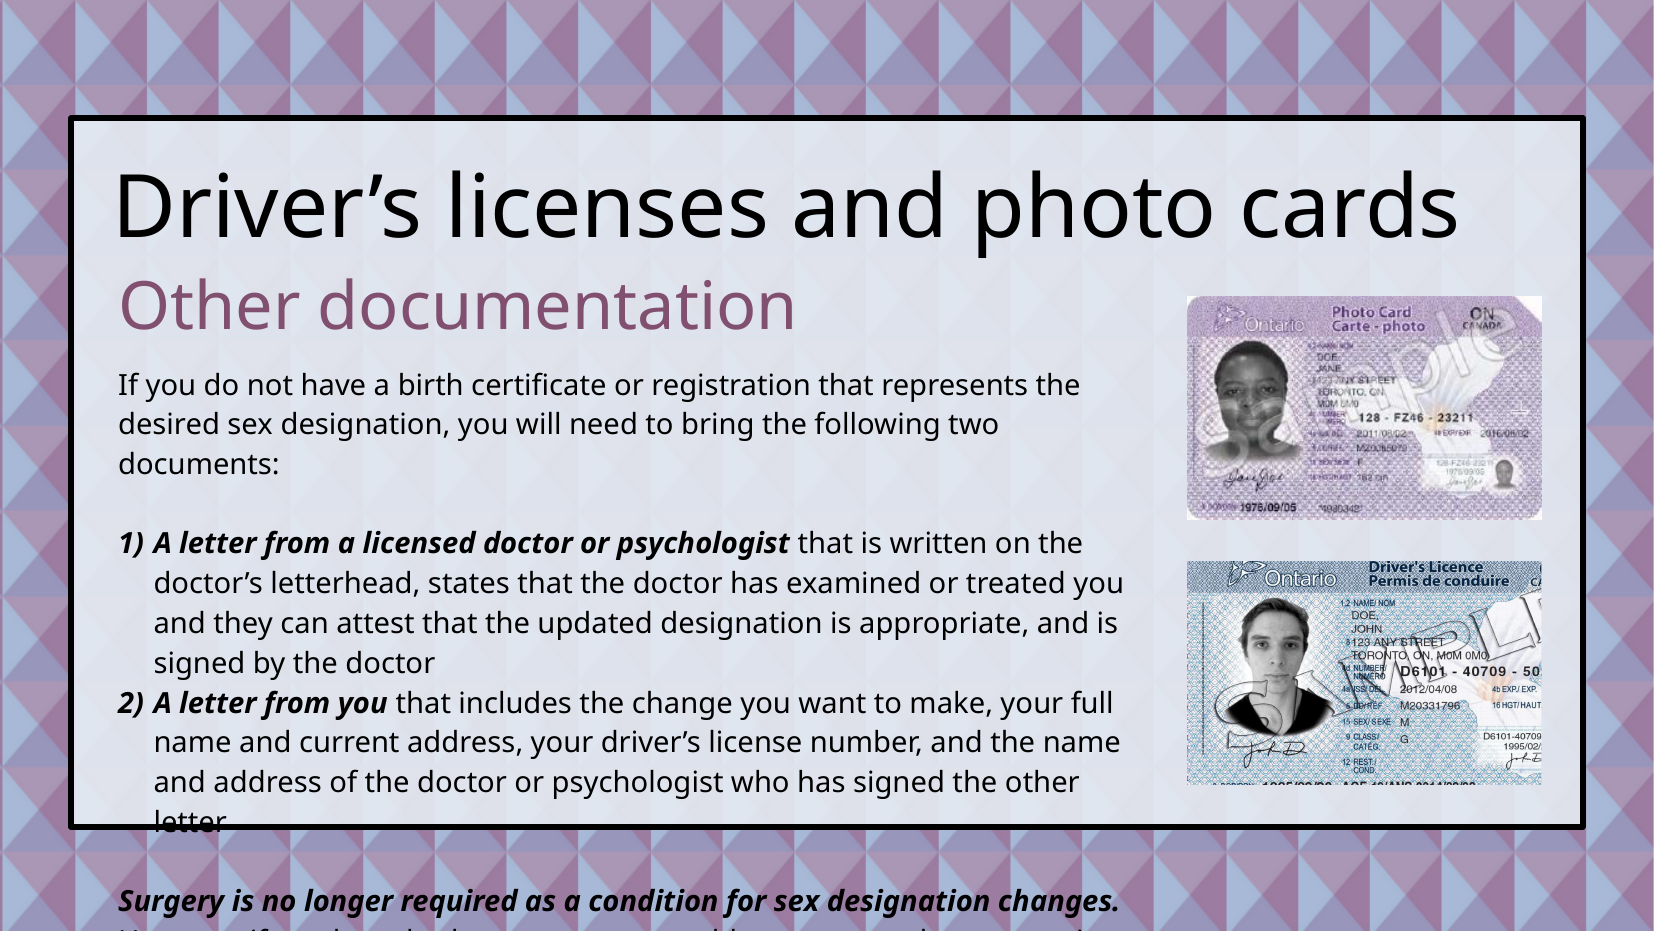

# Driver’s licenses and photo cards
Other documentation
If you do not have a birth certificate or registration that represents the desired sex designation, you will need to bring the following two documents:
A letter from a licensed doctor or psychologist that is written on the doctor’s letterhead, states that the doctor has examined or treated you and they can attest that the updated designation is appropriate, and is signed by the doctor
A letter from you that includes the change you want to make, your full name and current address, your driver’s license number, and the name and address of the doctor or psychologist who has signed the other letter
Surgery is no longer required as a condition for sex designation changes. However, if you have had surgery, you are able to present documentation from a recognized specialist instead of a letter from a doctor or psychologist.